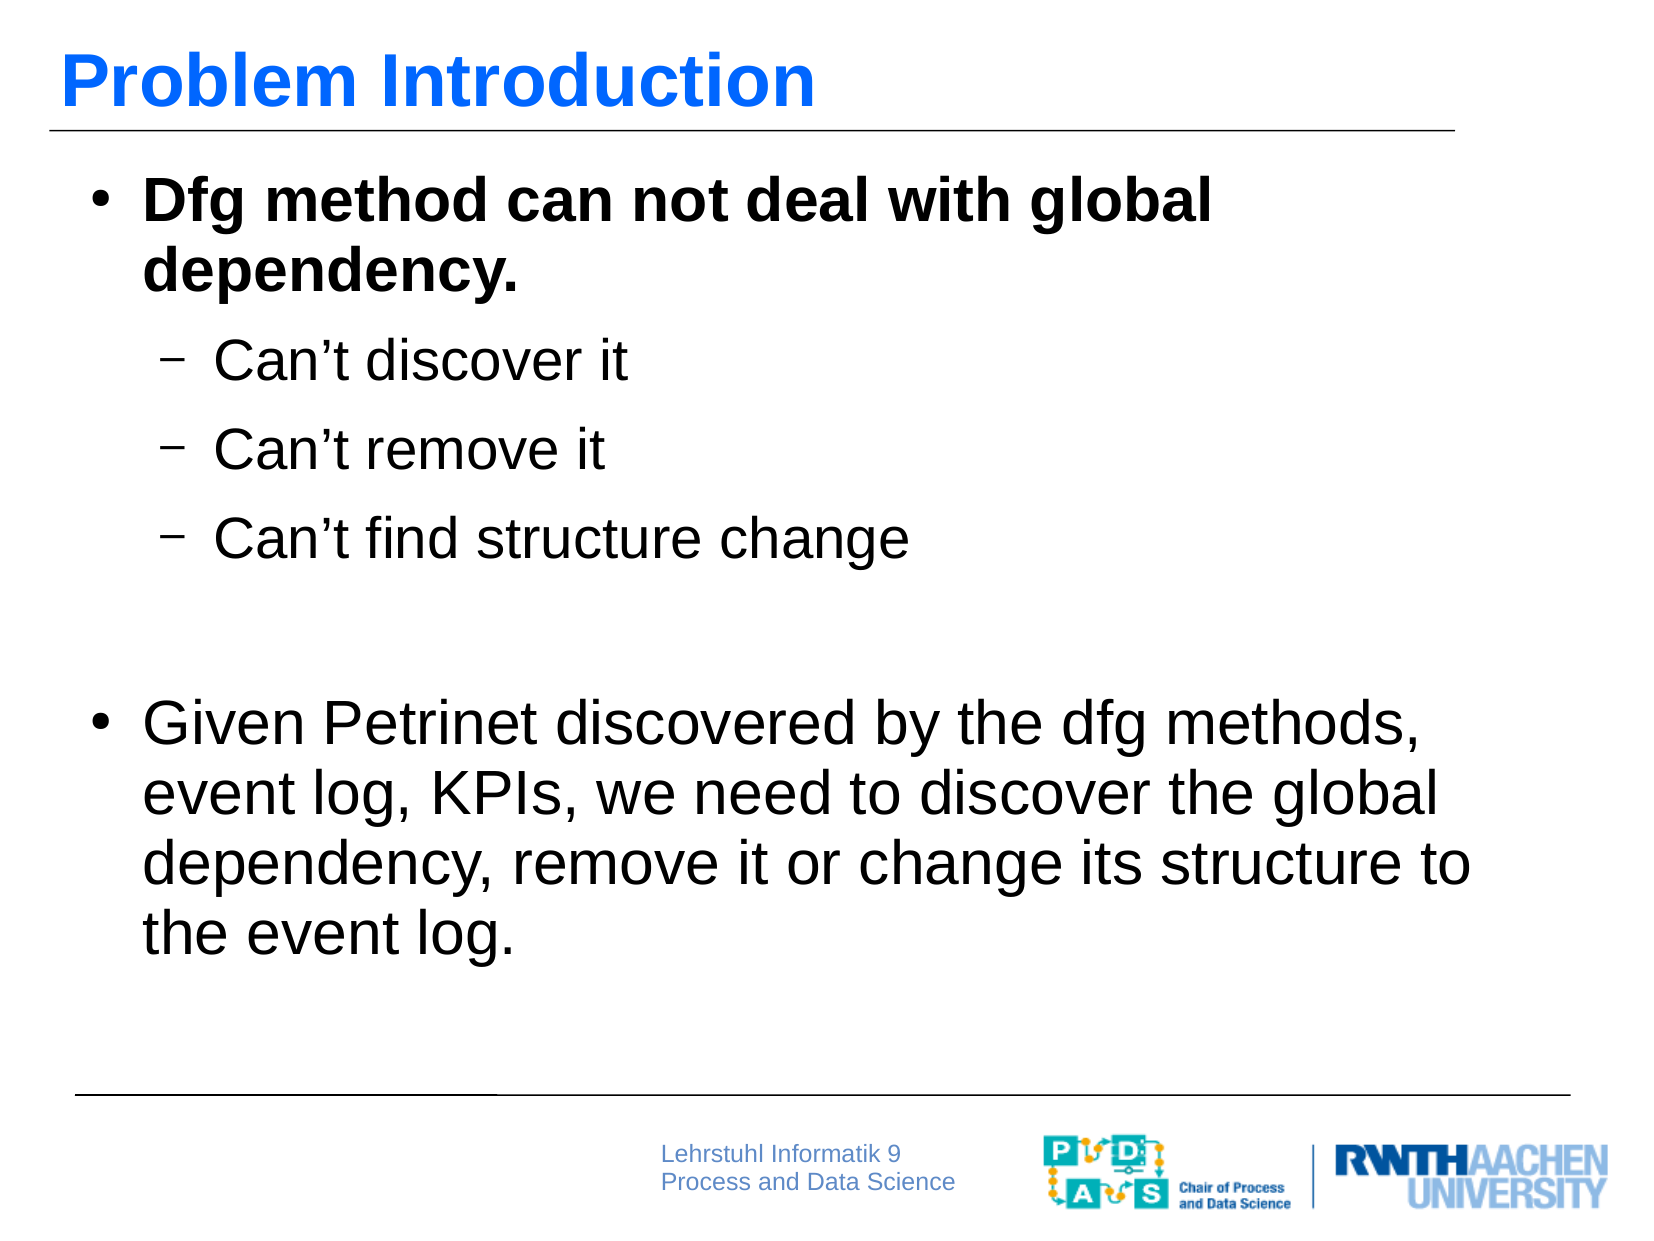

# Problem Introduction
Dfg method can not deal with global dependency.
Can’t discover it
Can’t remove it
Can’t find structure change
Given Petrinet discovered by the dfg methods, event log, KPIs, we need to discover the global dependency, remove it or change its structure to the event log.